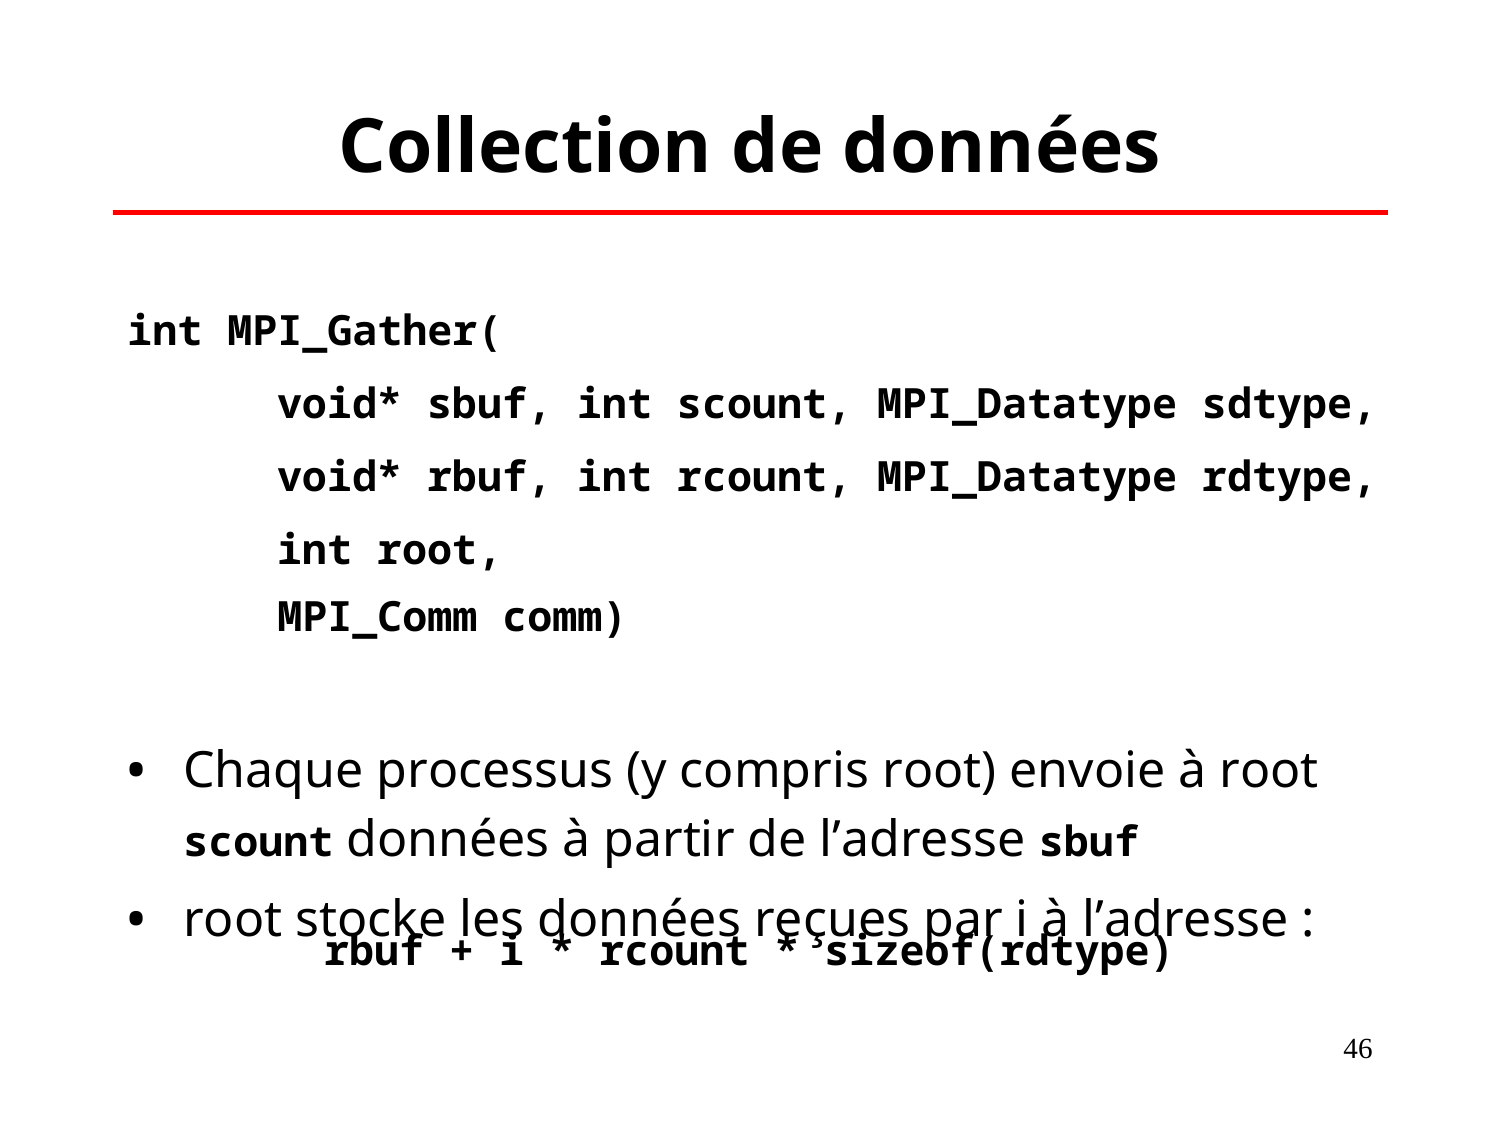

# Collection de données
int MPI_Gather(
 	void* sbuf, int scount, MPI_Datatype sdtype,
 	void* rbuf, int rcount, MPI_Datatype rdtype,
 	int root,
MPI_Comm comm)
Chaque processus (y compris root) envoie à root scount données à partir de l’adresse sbuf
root stocke les données reçues par i à l’adresse :
rbuf + i * rcount * sizeof(rdtype)
46